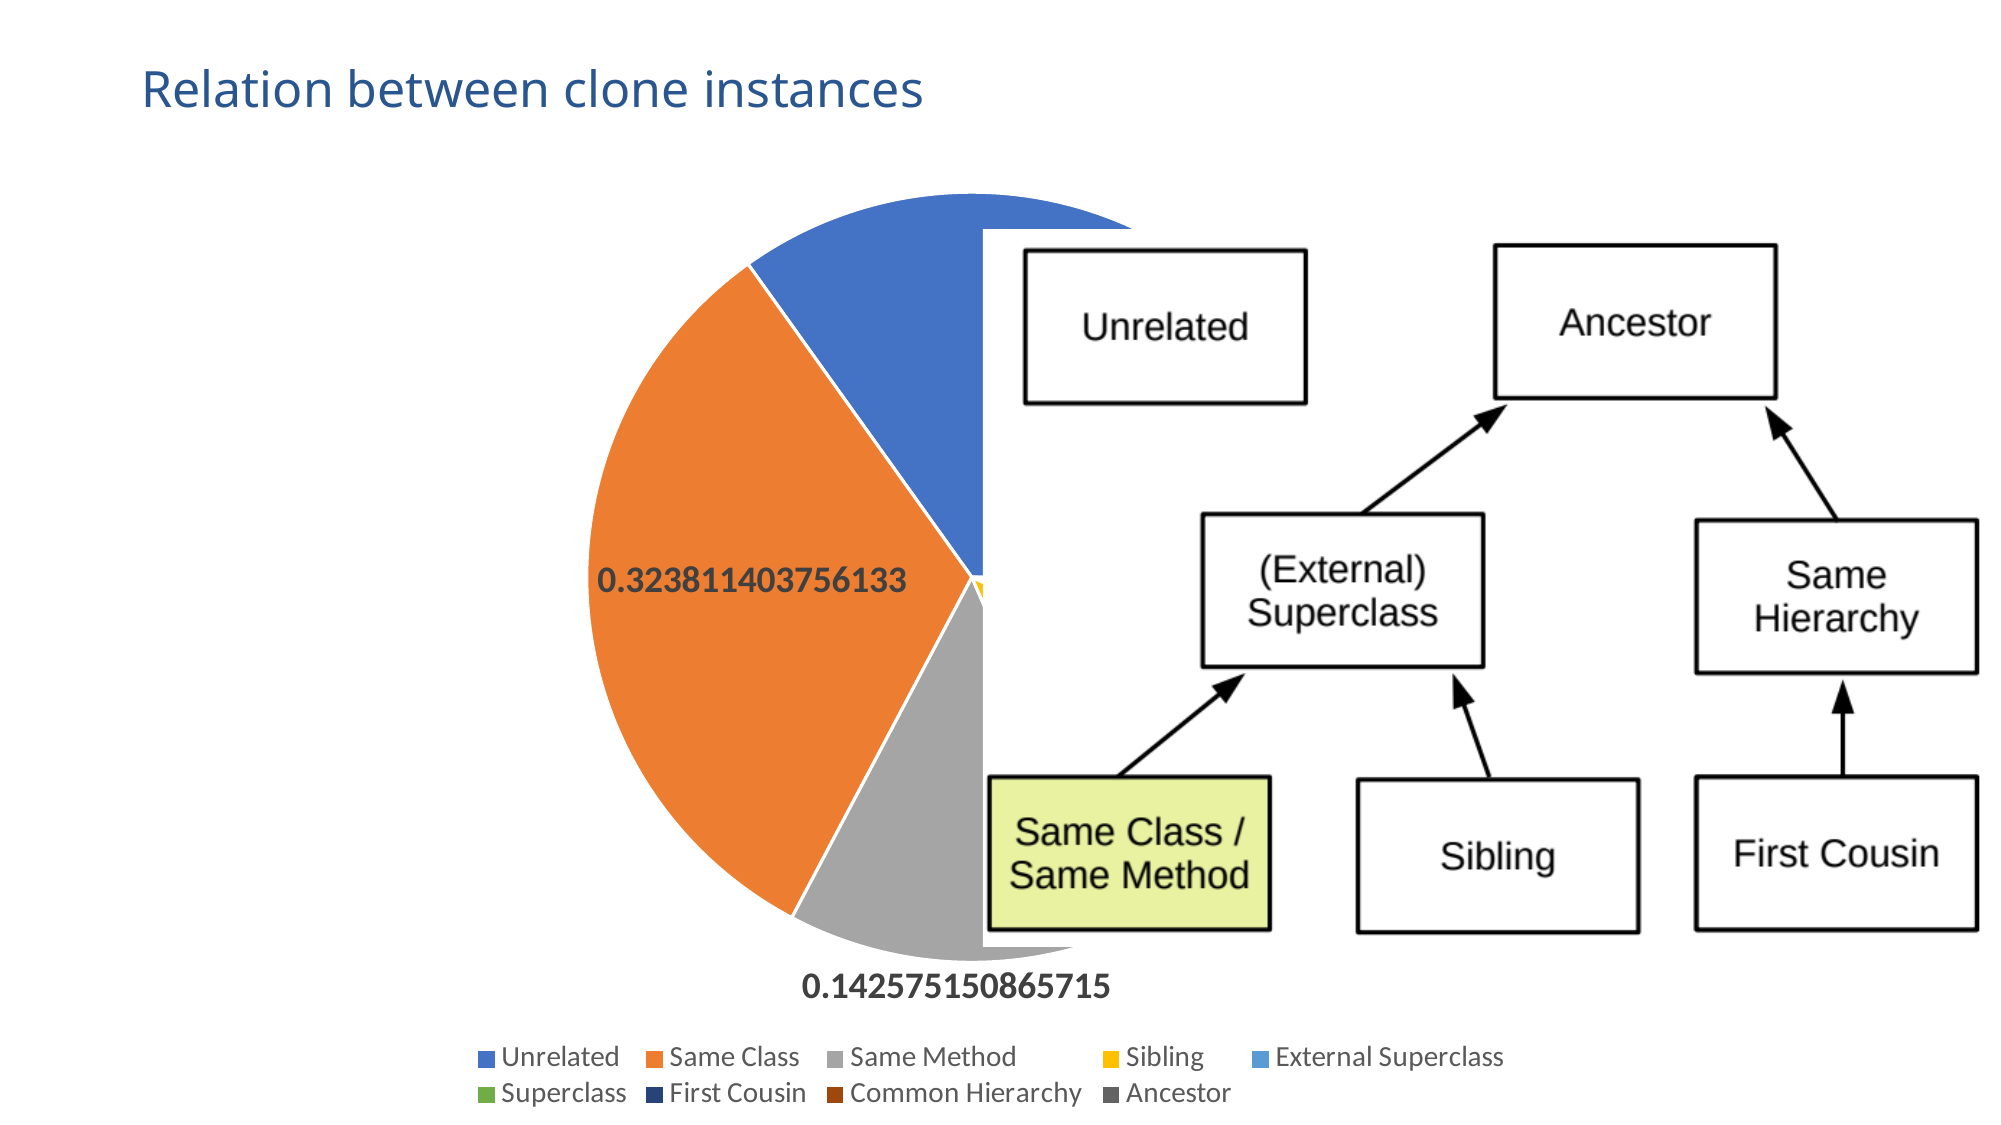

Relation between clone instances
### Chart
| Category | % |
|---|---|
| Unrelated | 0.348767694997462 |
| Same Class | 0.323811403756133 |
| Same Method | 0.142575150865715 |
| Sibling | 0.117929050814957 |
| External Superclass | 0.0300603462861655 |
| Superclass | 0.0157351531216513 |
| First Cousin | 0.013789408380802 |
| Common Hierarchy | 0.00580903502340534 |
| Ancestor | 0.00152275675370819 |